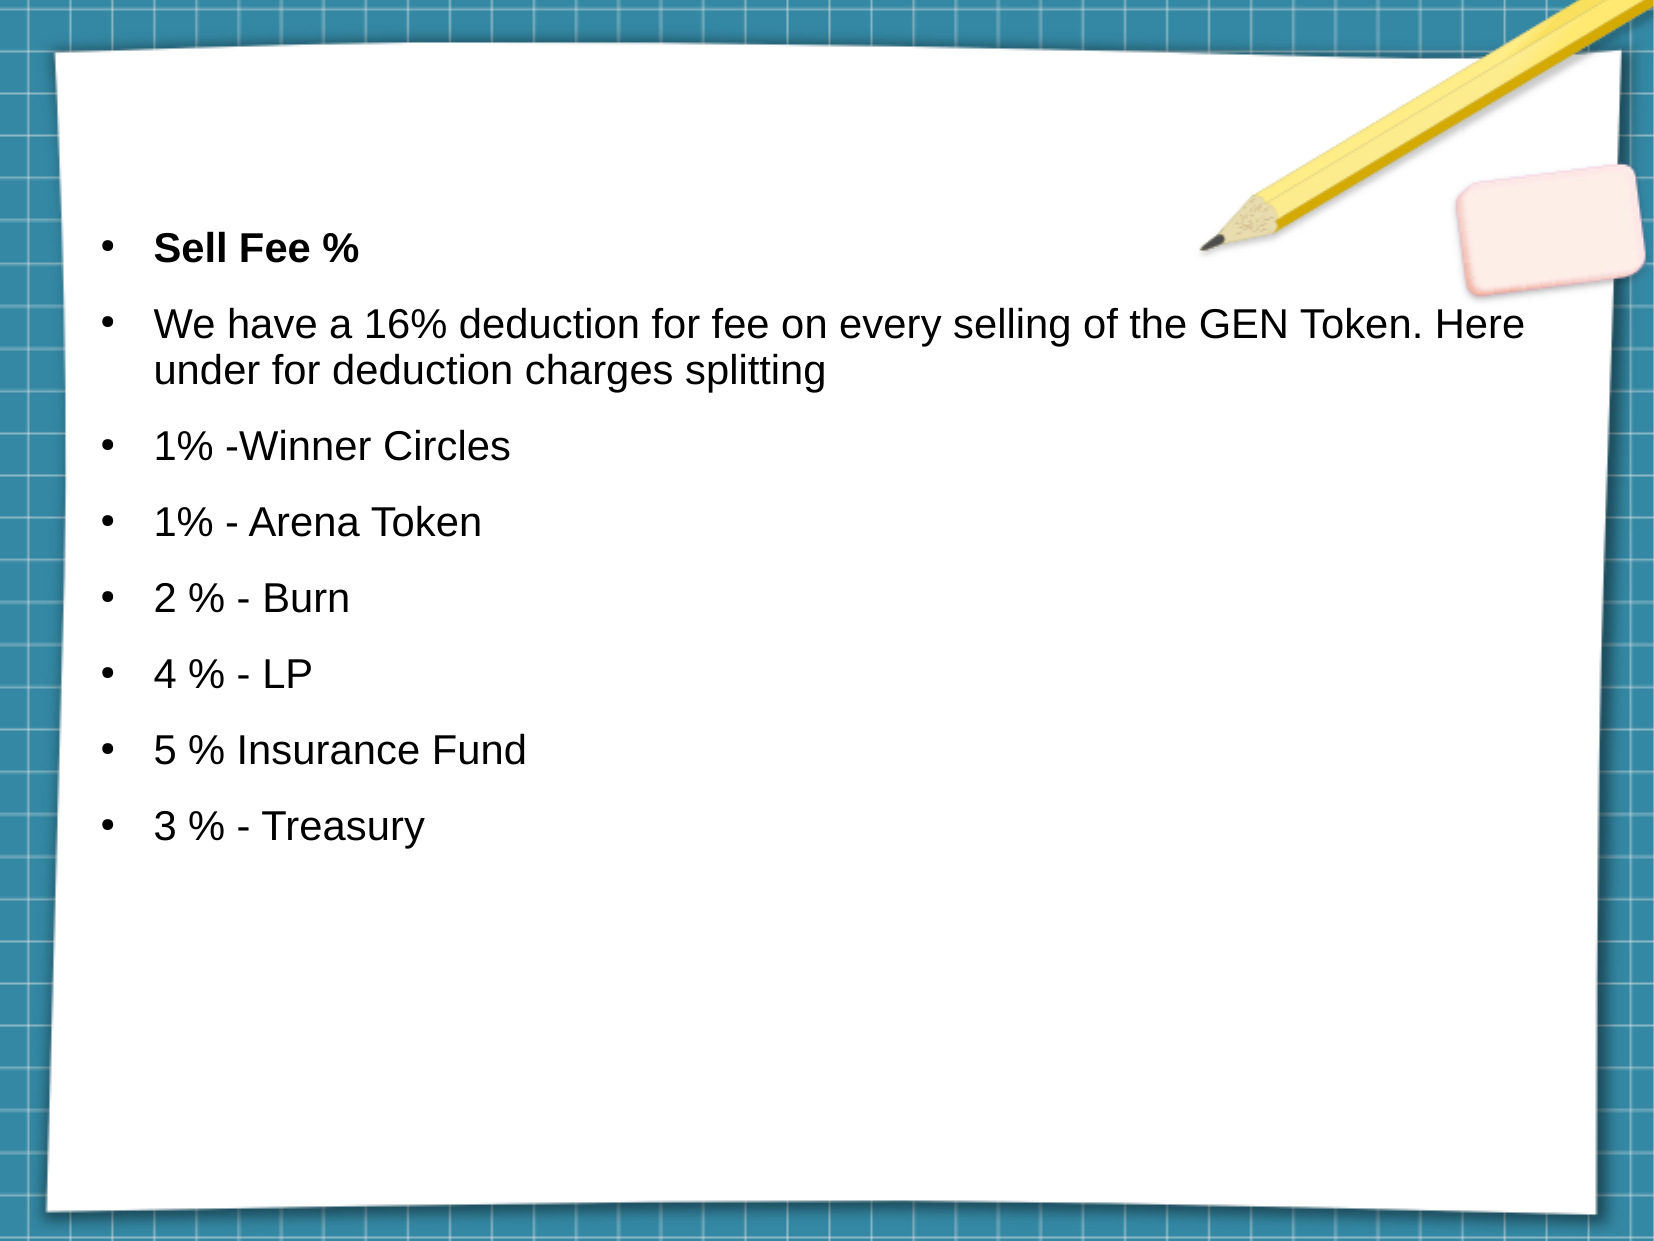

# Sell Fee %
We have a 16% deduction for fee on every selling of the GEN Token. Here under for deduction charges splitting
1% -Winner Circles
1% - Arena Token
2 % - Burn
4 % - LP
5 % Insurance Fund
3 % - Treasury